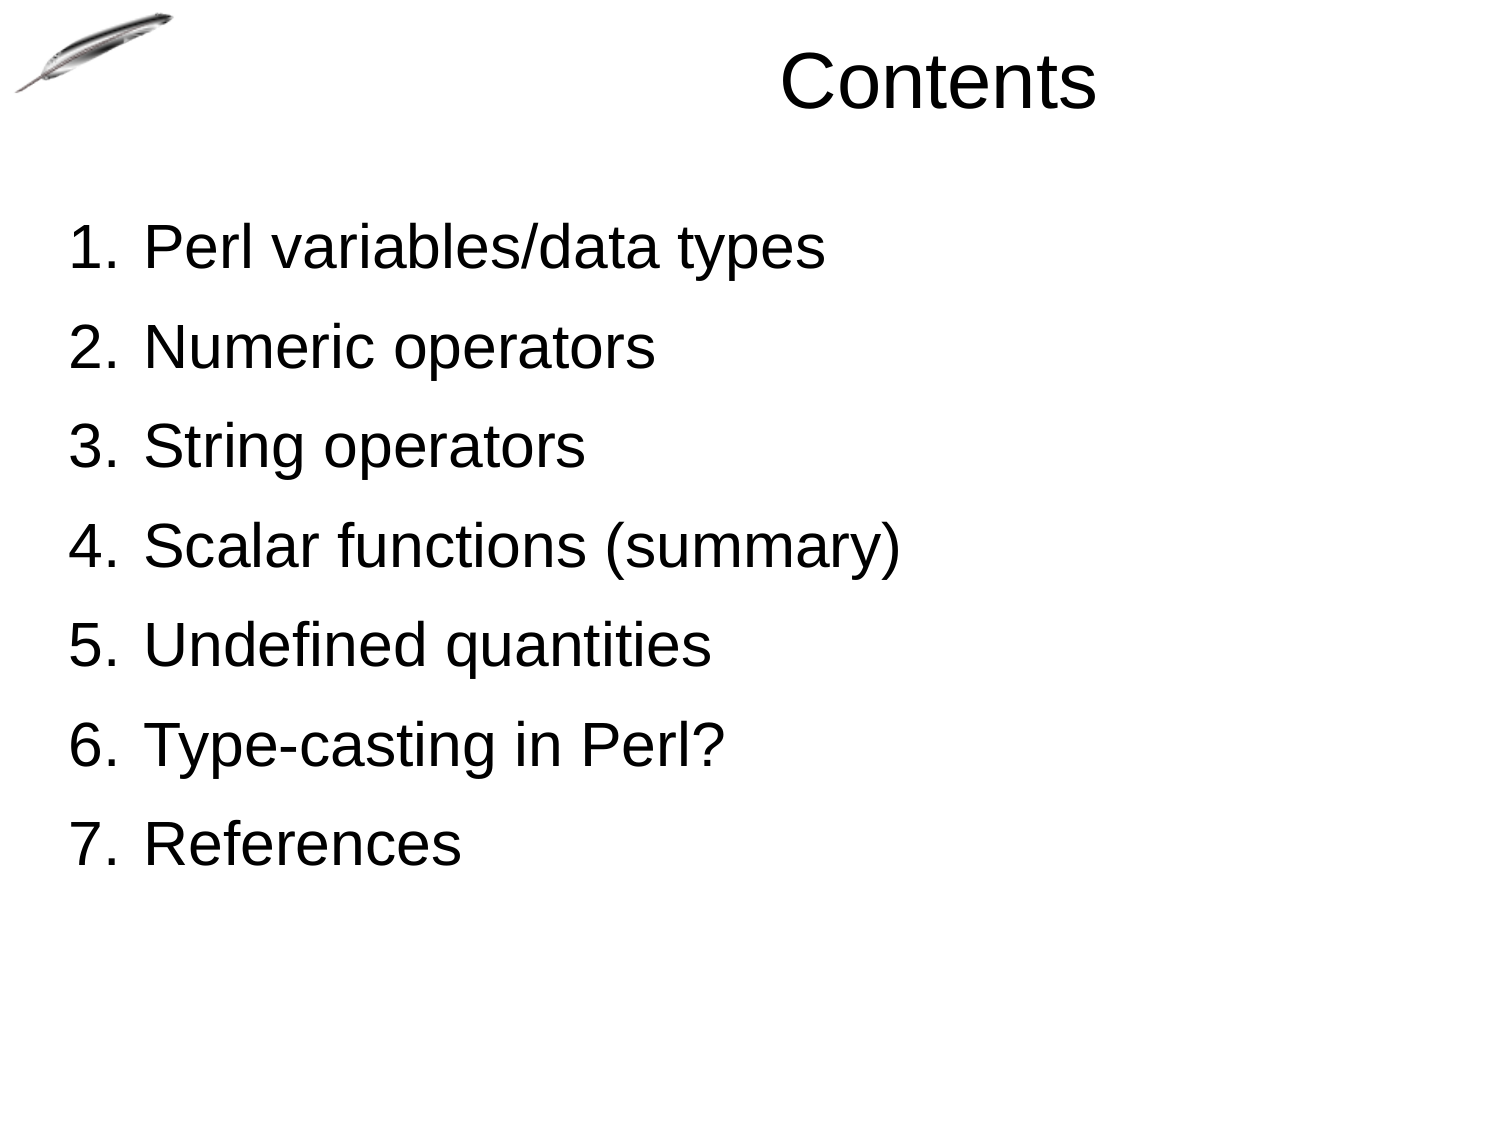

# Contents
Perl variables/data types
Numeric operators
String operators
Scalar functions (summary)
Undefined quantities
Type-casting in Perl?
References